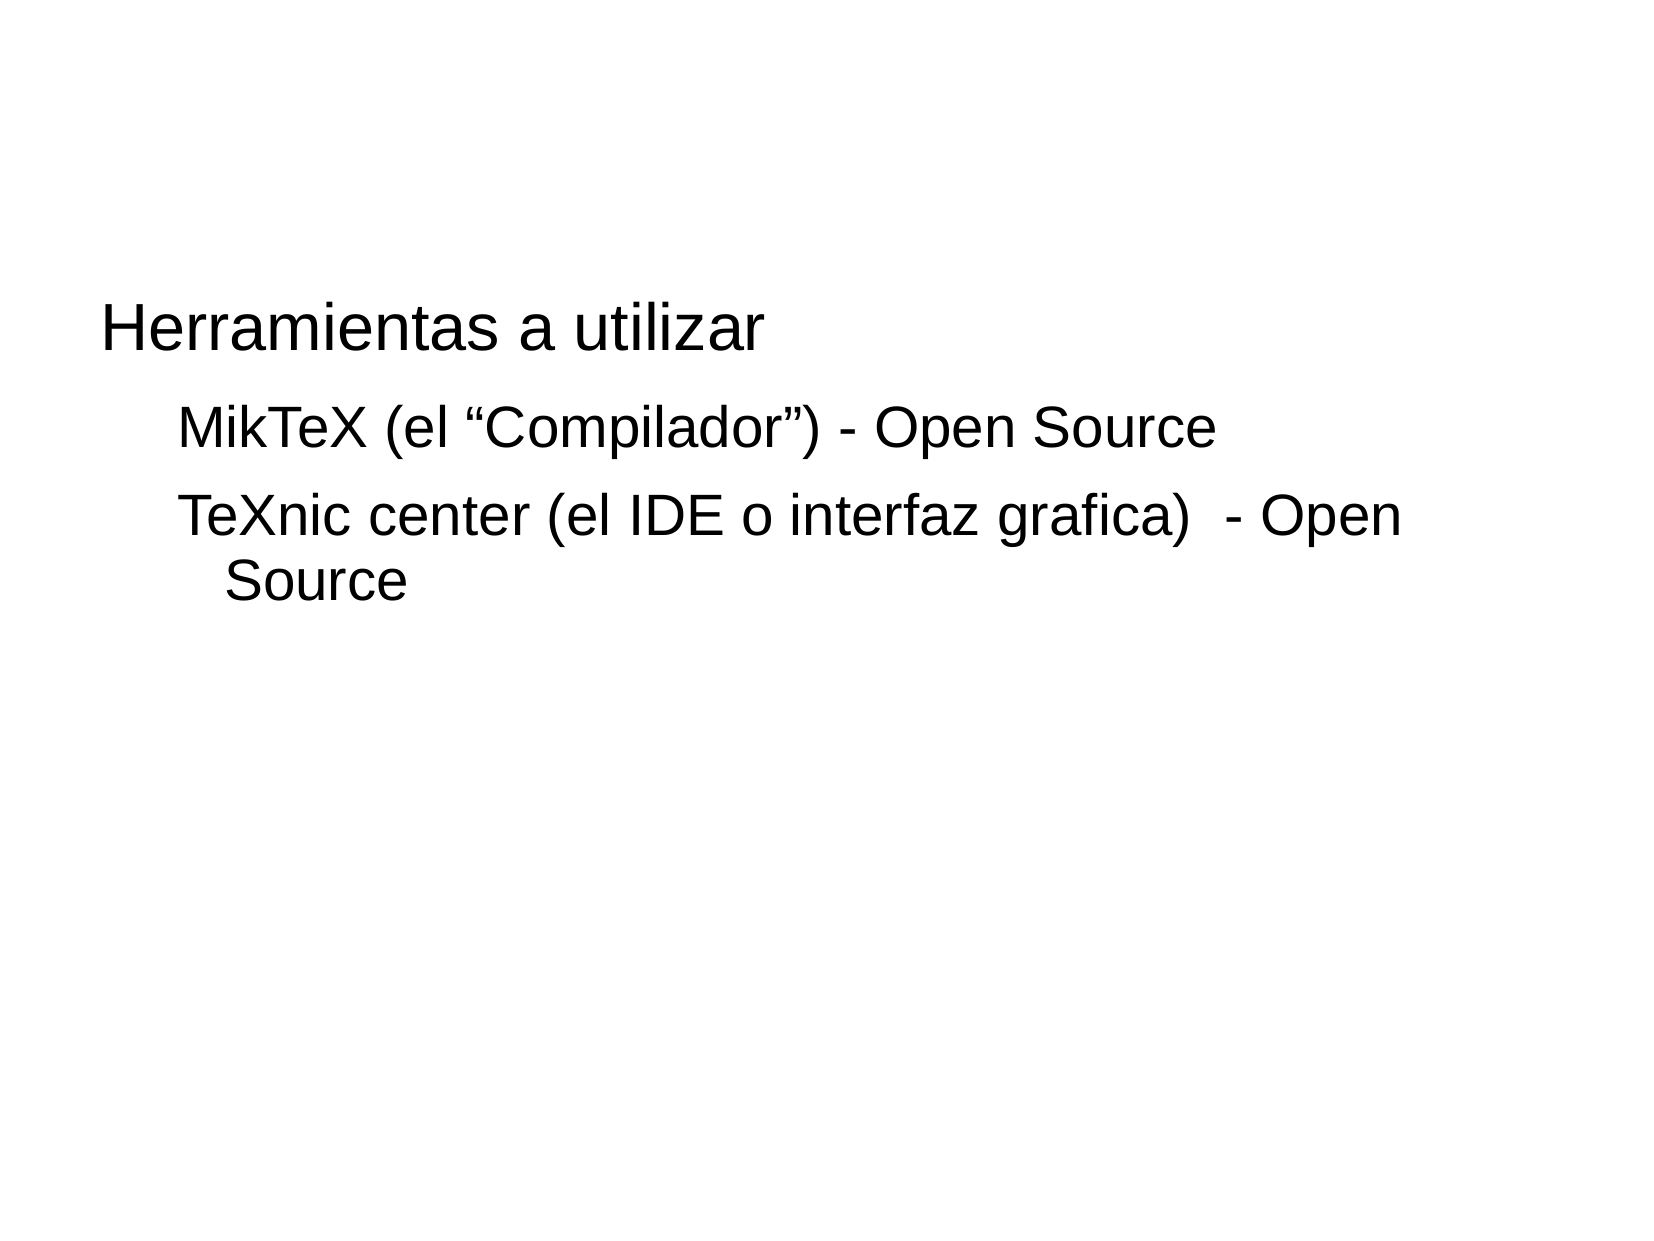

#
Herramientas a utilizar
MikTeX (el “Compilador”) - Open Source
TeXnic center (el IDE o interfaz grafica) - Open Source